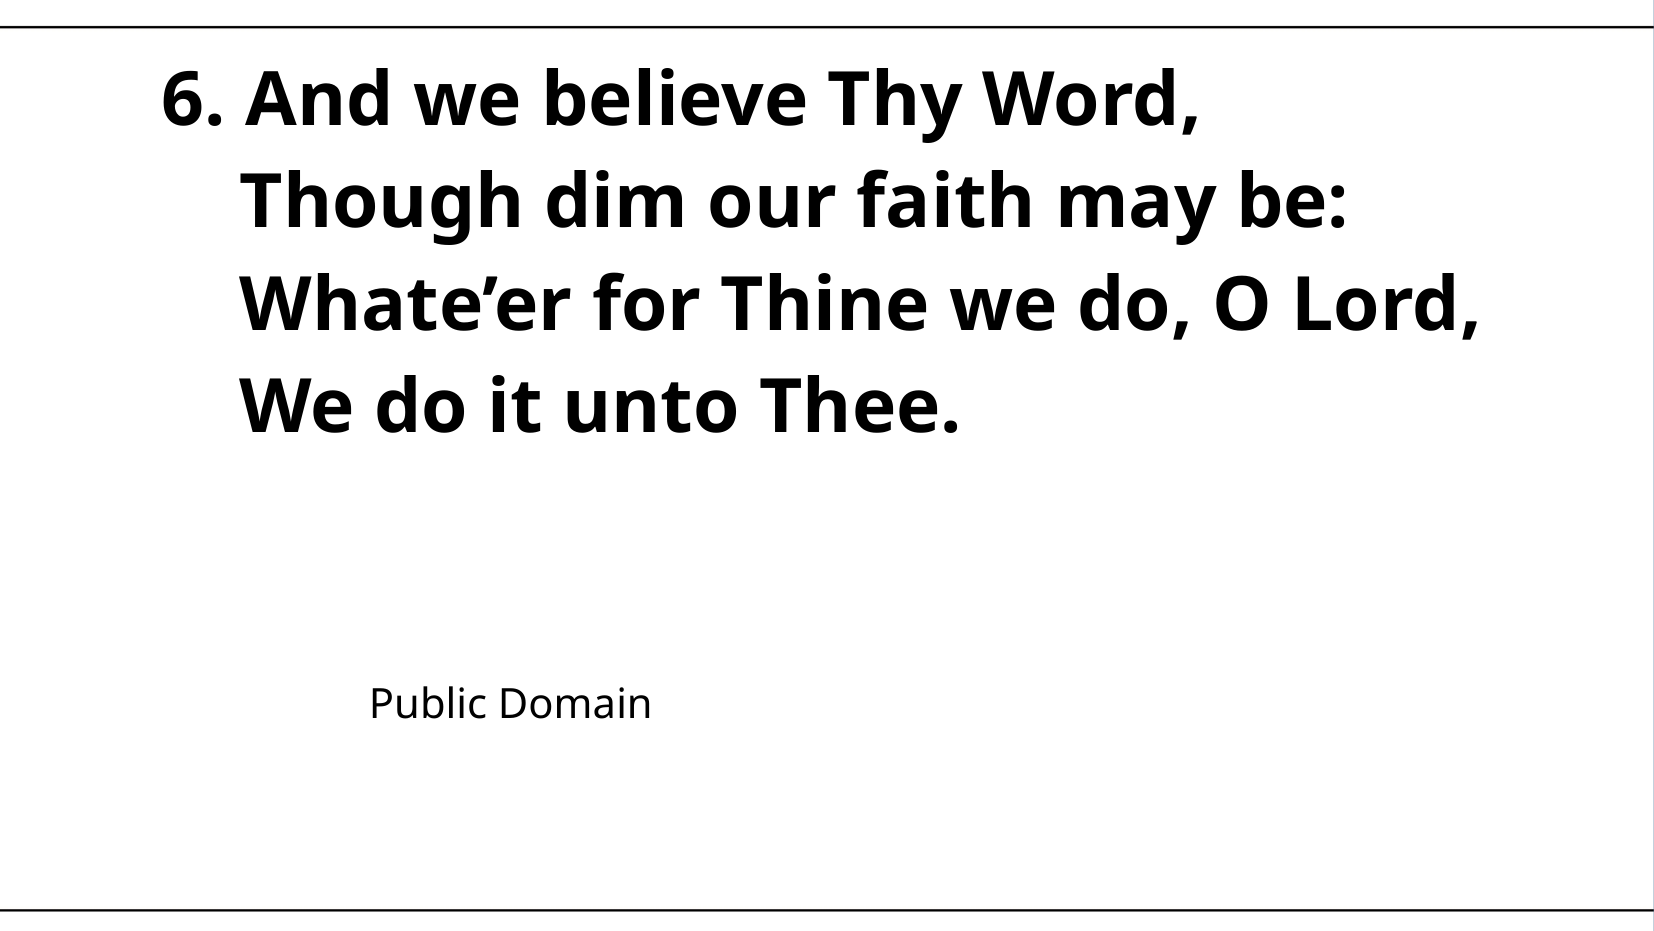

# 6. And we believe Thy Word, Though dim our faith may be: Whate’er for Thine we do, O Lord, We do it unto Thee. Public Domain